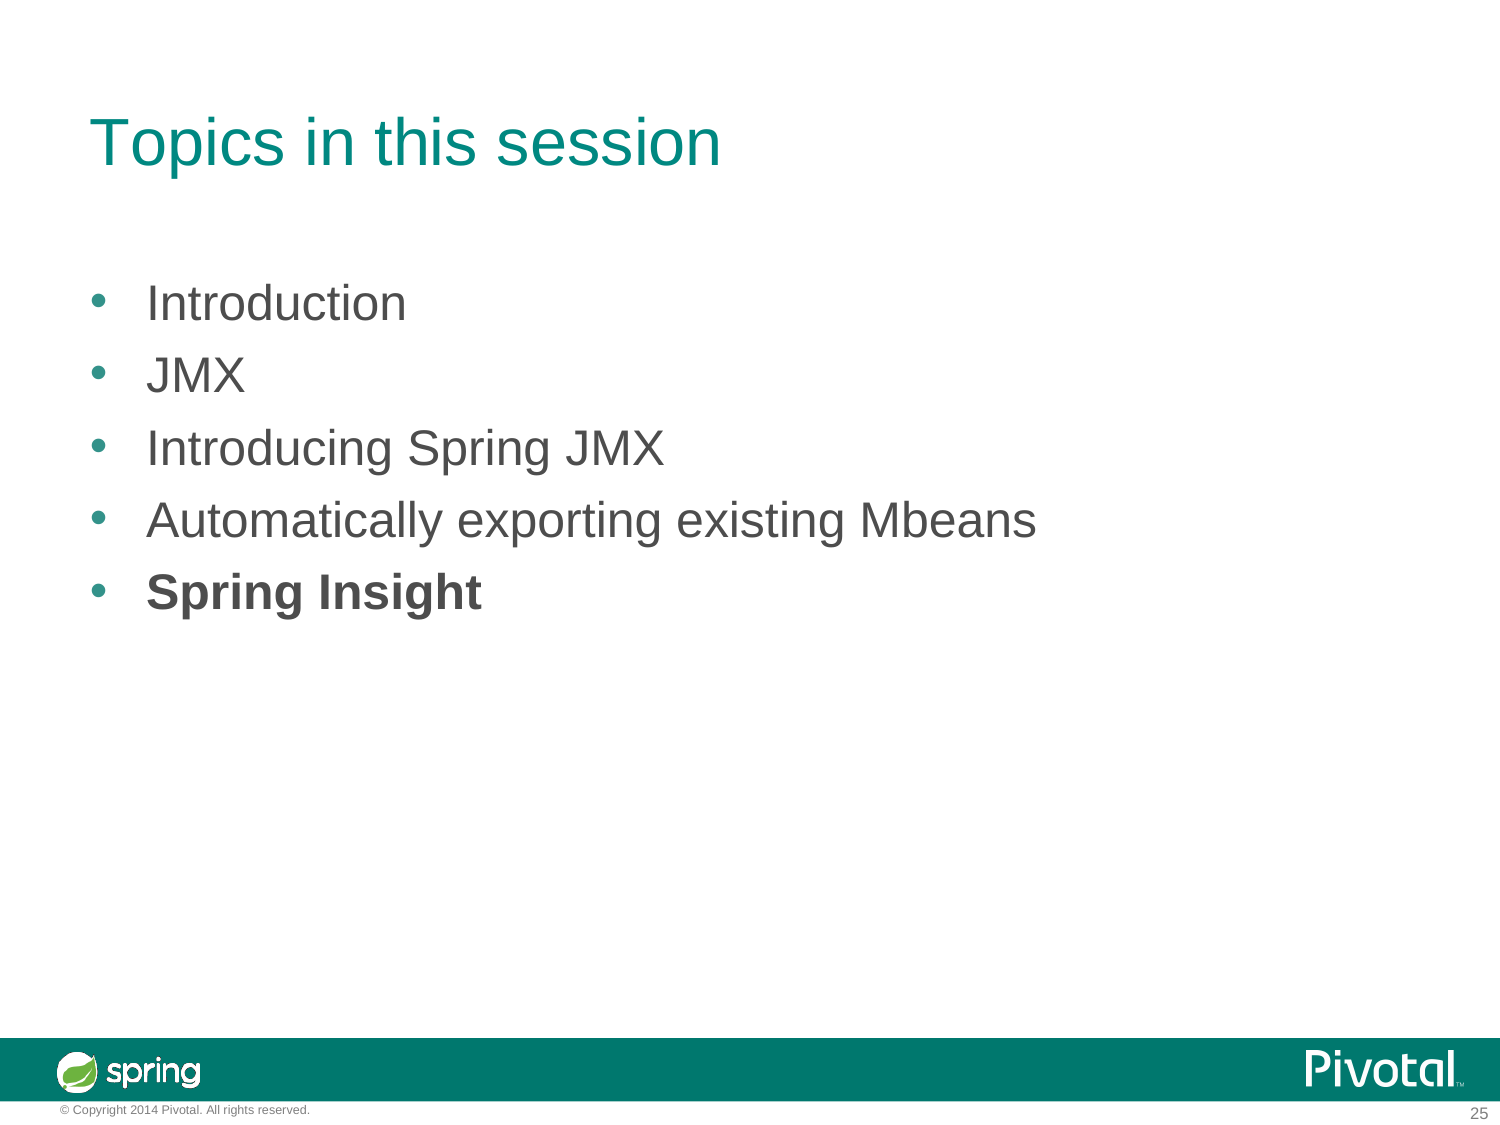

# Topics in this session
Introduction
JMX
Introducing Spring JMX
Automatically exporting existing Mbeans
Spring Insight